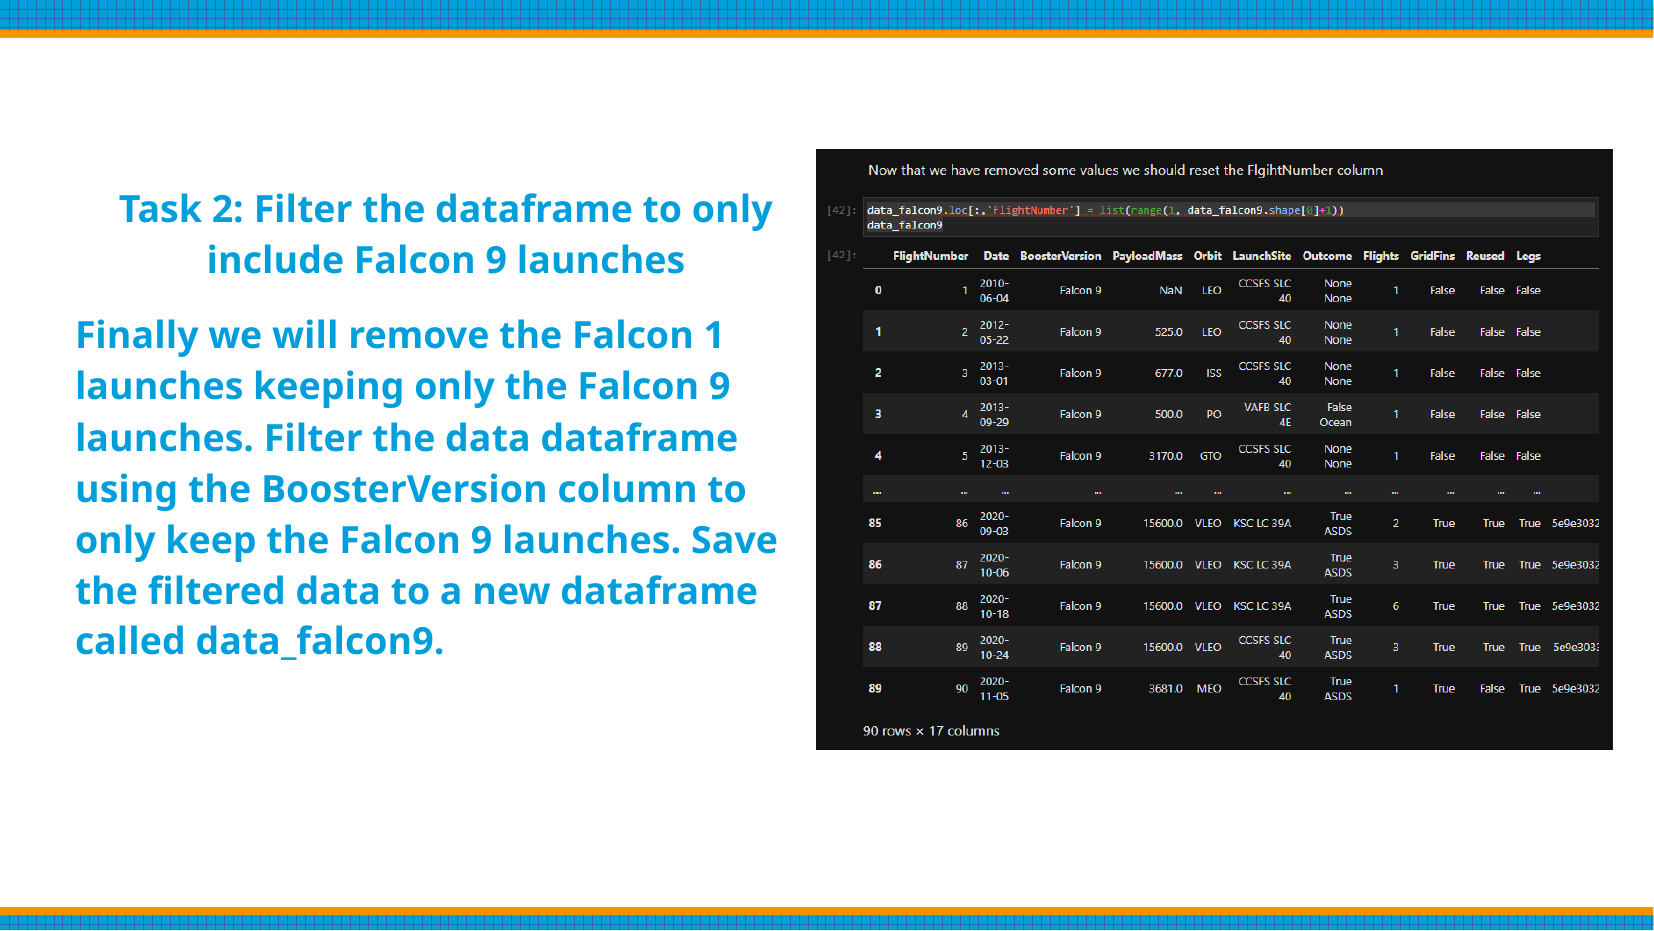

# Task 2: Filter the dataframe to only include Falcon 9 launches
Finally we will remove the Falcon 1 launches keeping only the Falcon 9 launches. Filter the data dataframe using the BoosterVersion column to only keep the Falcon 9 launches. Save the filtered data to a new dataframe called data_falcon9.